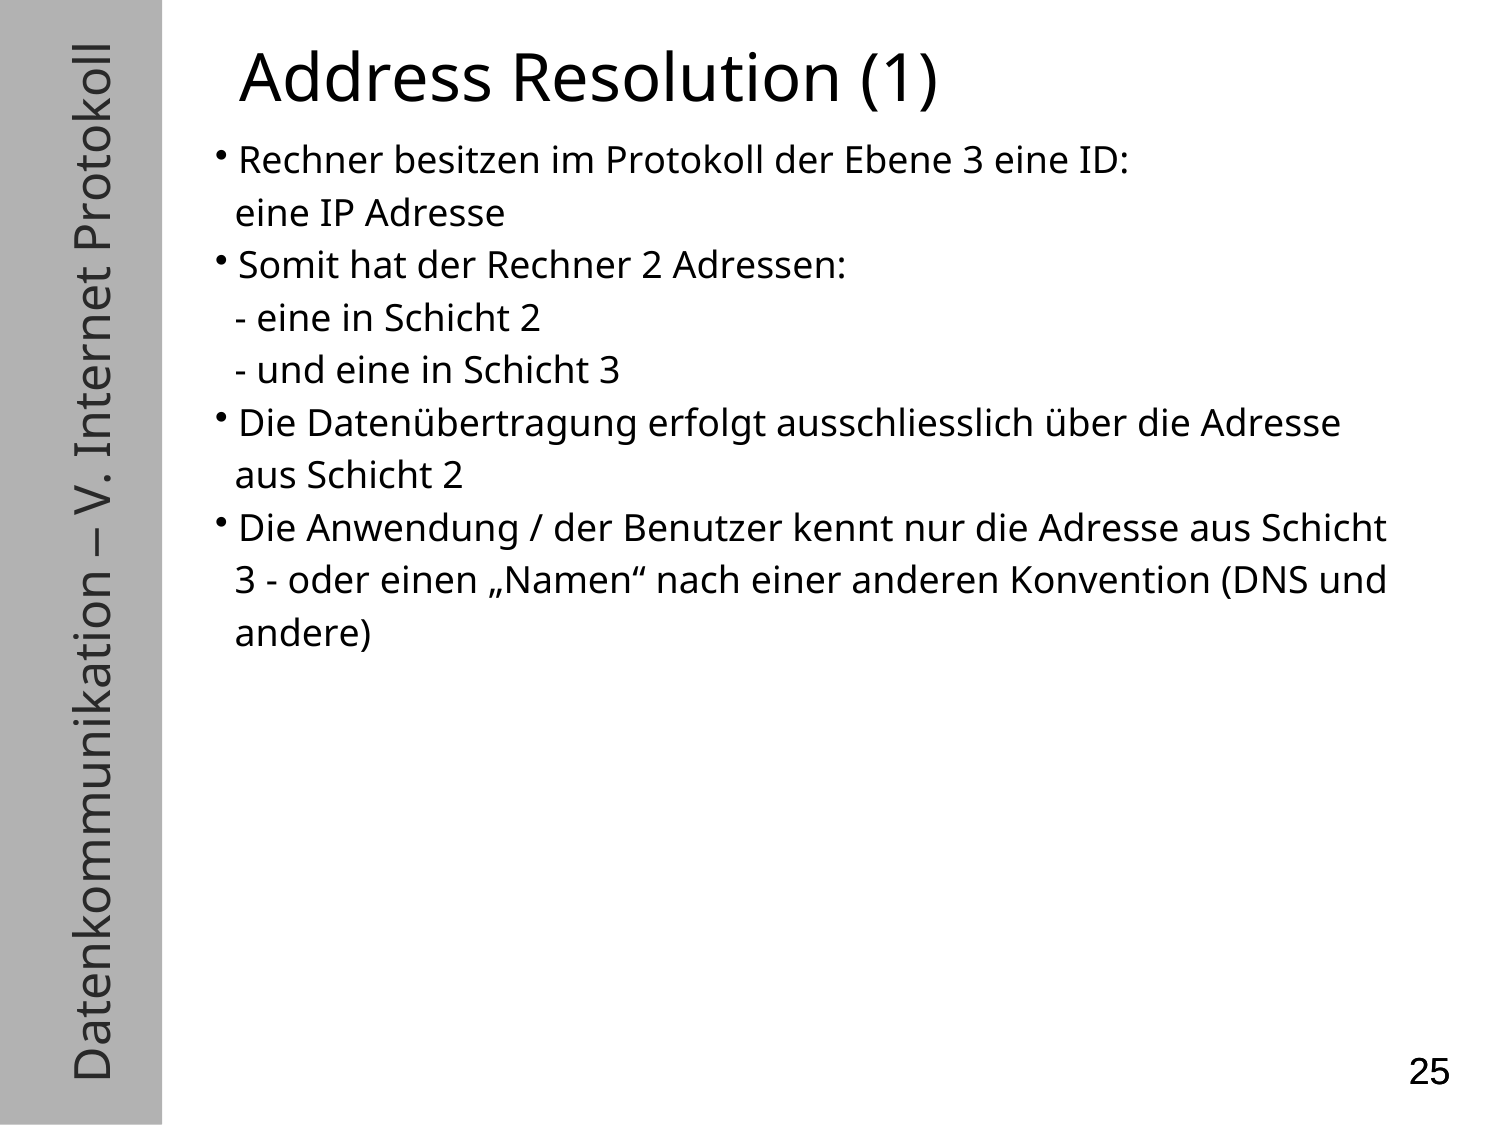

Address Resolution (1)
 Rechner besitzen im Protokoll der Ebene 3 eine ID:
 eine IP Adresse
 Somit hat der Rechner 2 Adressen:
 - eine in Schicht 2
 - und eine in Schicht 3
 Die Datenübertragung erfolgt ausschliesslich über die Adresse
 aus Schicht 2
 Die Anwendung / der Benutzer kennt nur die Adresse aus Schicht
 3 - oder einen „Namen“ nach einer anderen Konvention (DNS und
 andere)
Datenkommunikation – V. Internet Protokoll